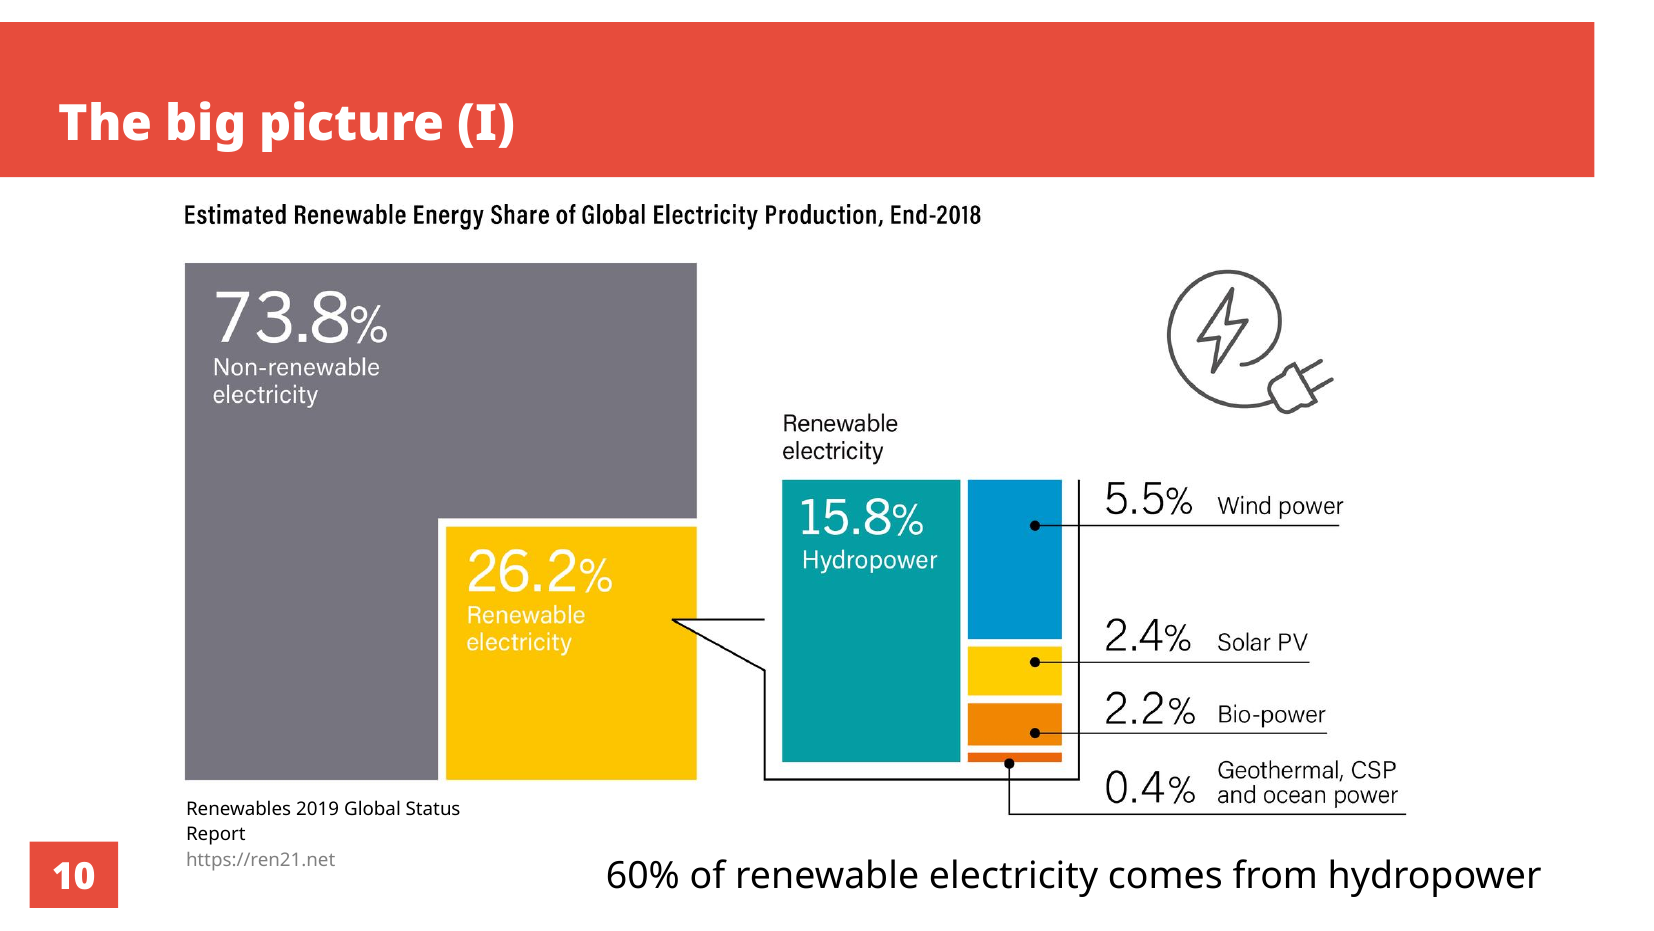

# The big picture (I)
Renewables 2019 Global Status Report
https://ren21.net
60% of renewable electricity comes from hydropower
10